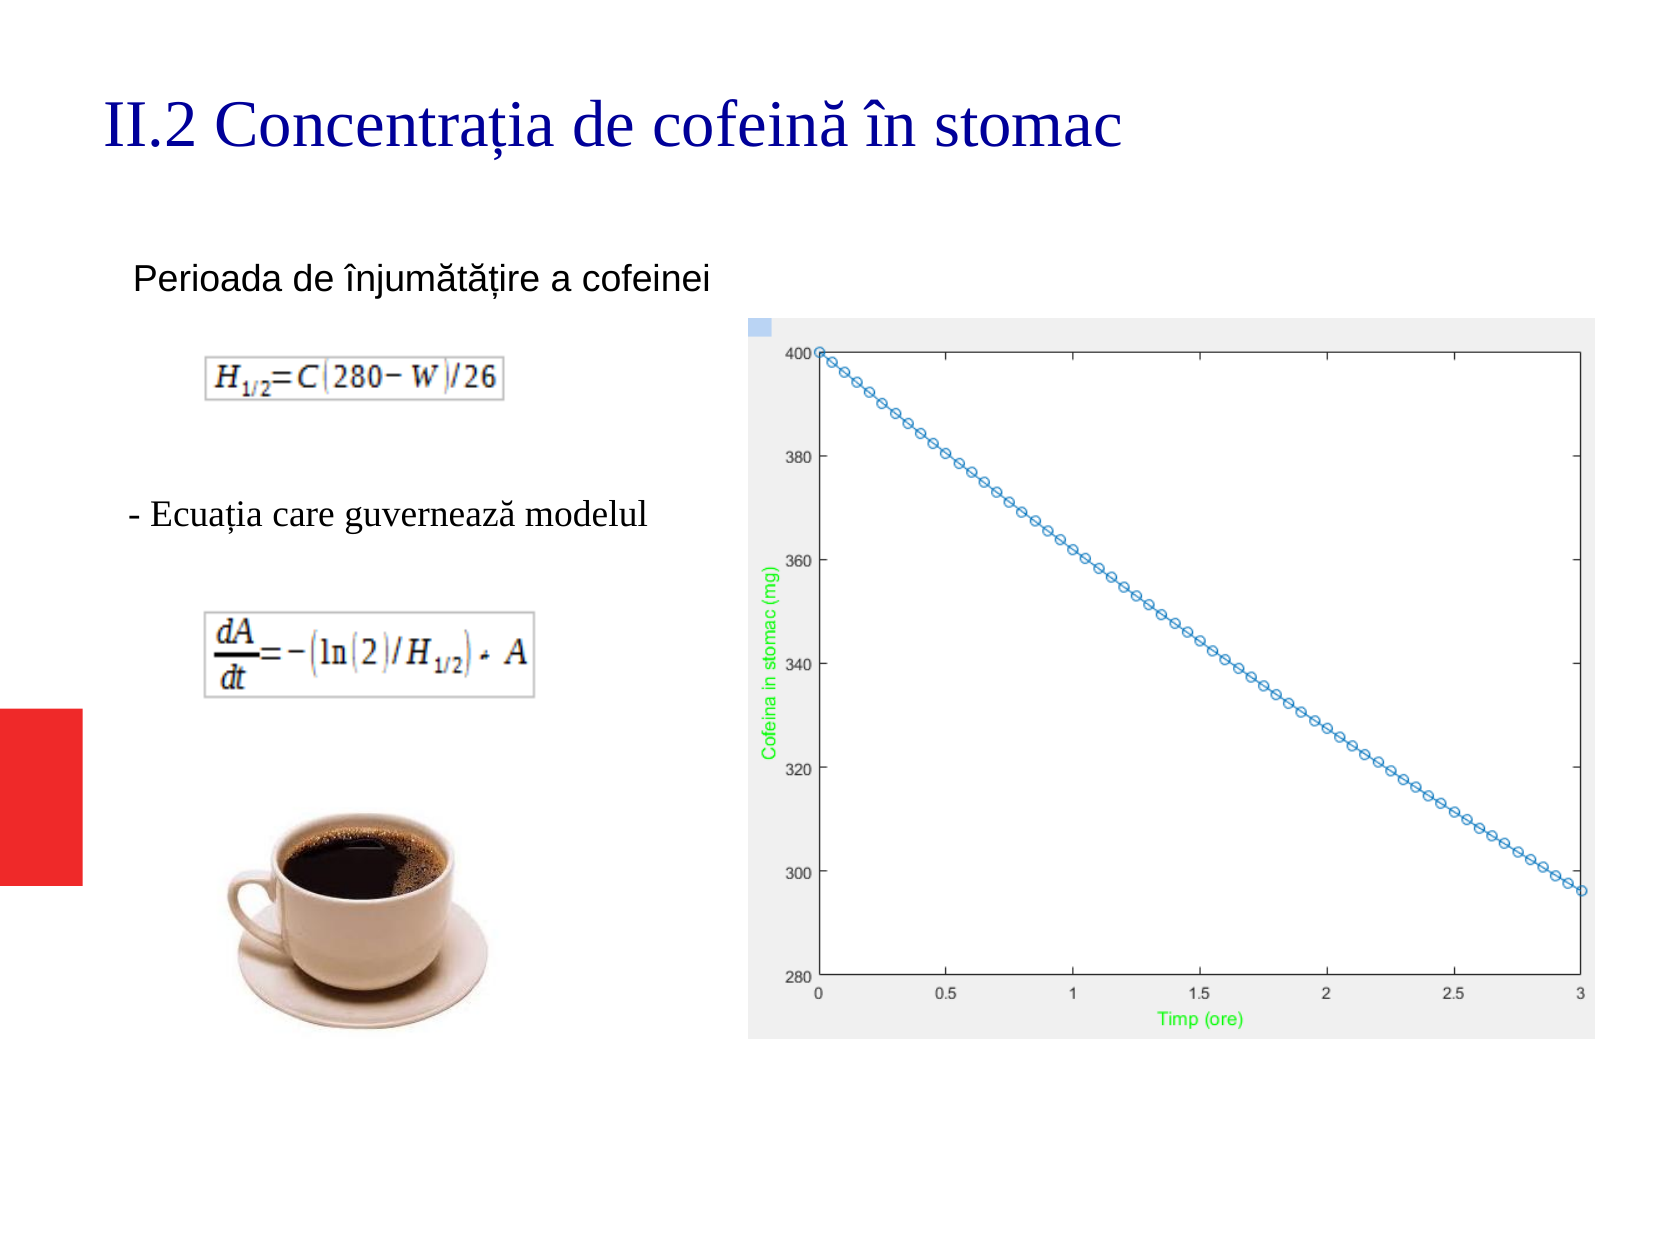

II.2 Concentrația de cofeină în stomac
Perioada de înjumătățire a cofeinei
- Ecuația care guvernează modelul